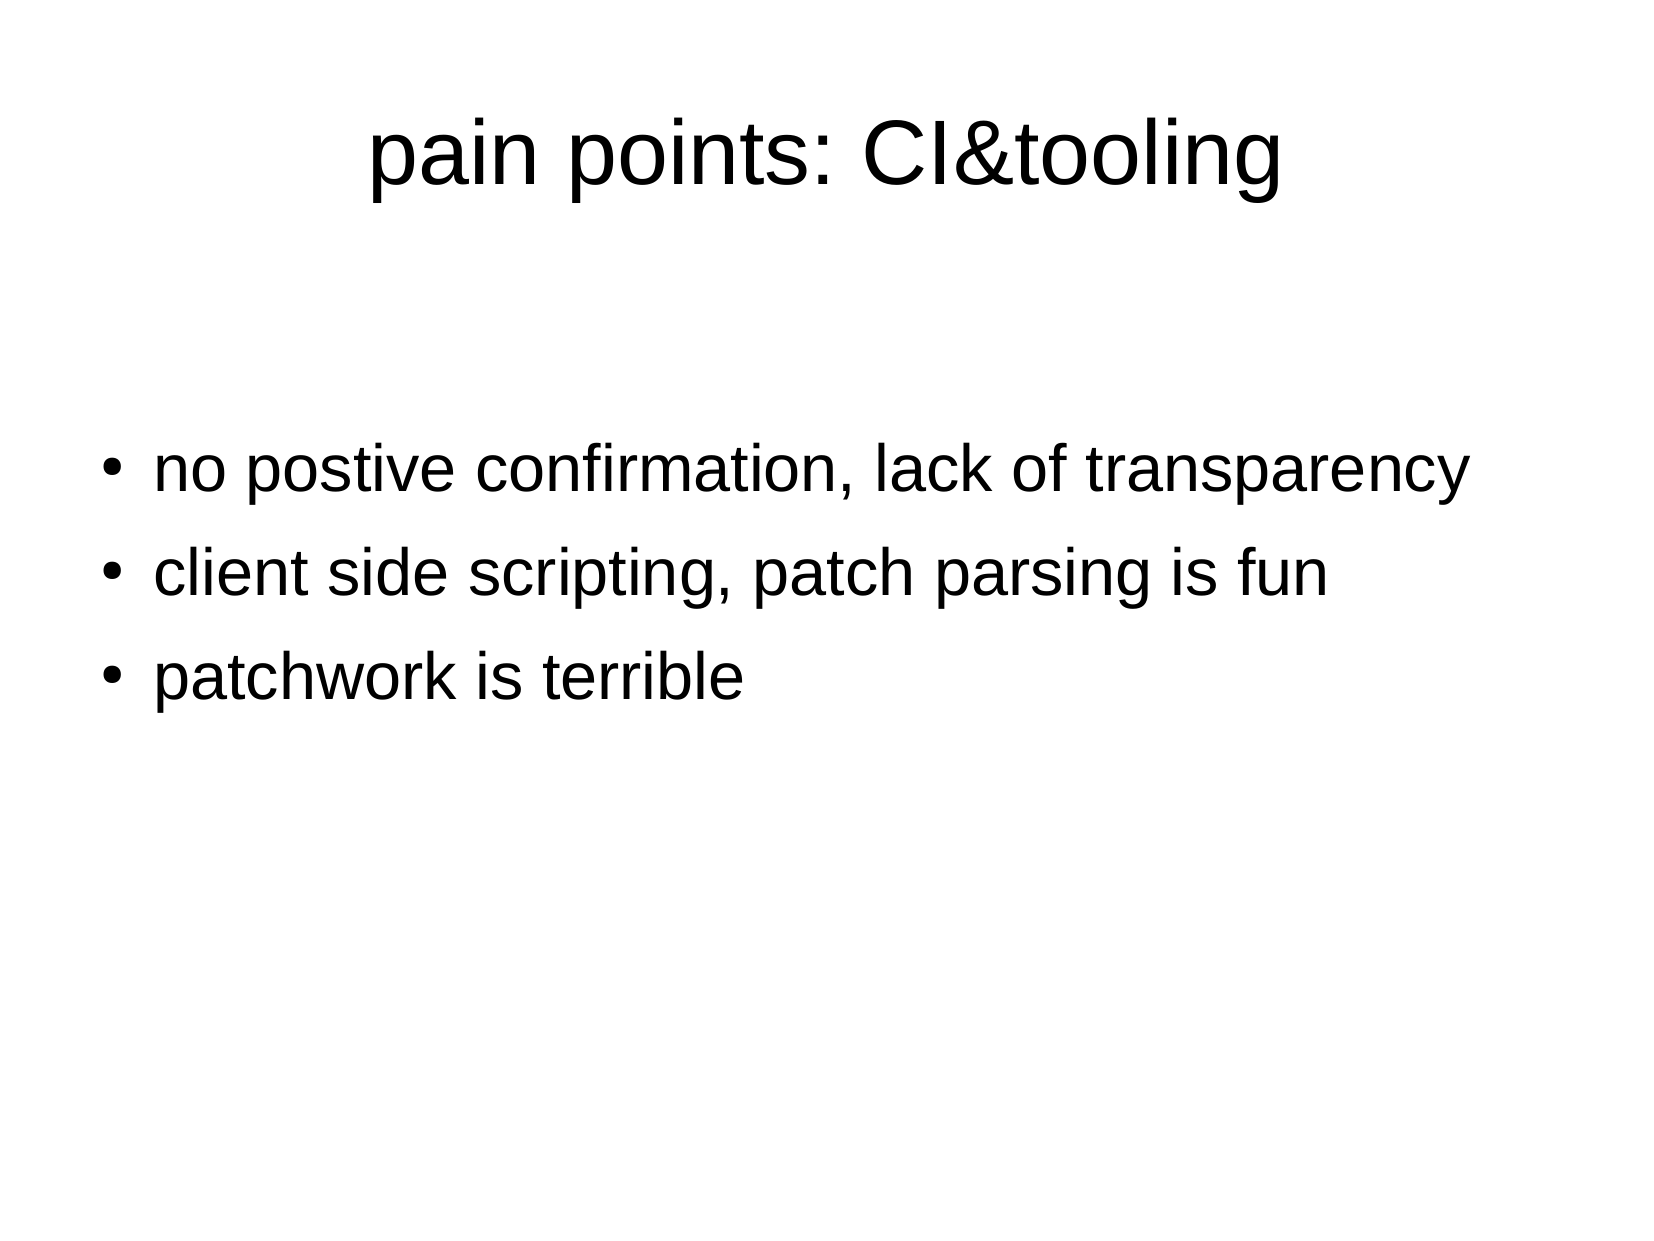

# pain points: CI&tooling
no postive confirmation, lack of transparency
client side scripting, patch parsing is fun
patchwork is terrible